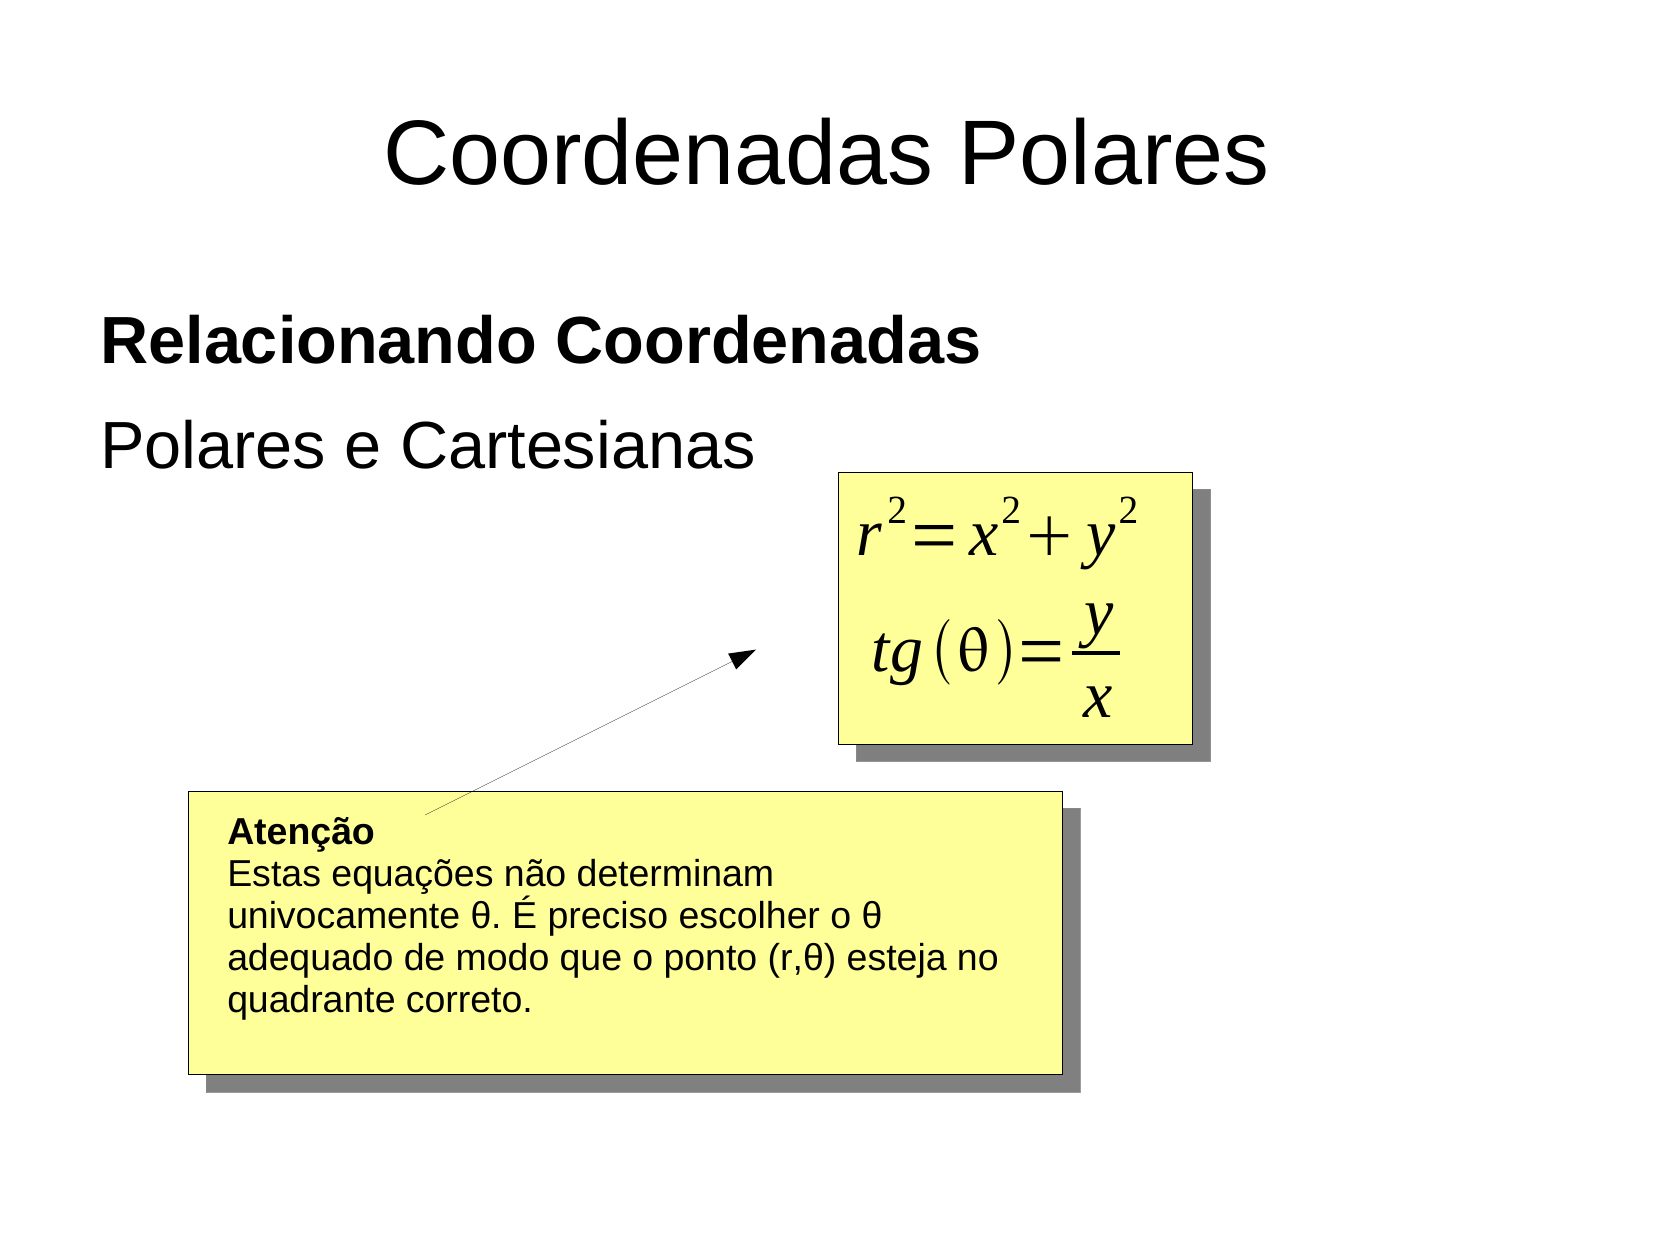

Coordenadas Polares
Coordenadas Polares
# Relacionando Coordenadas
Polares e Cartesianas
Atenção
Estas equações não determinam univocamente θ. É preciso escolher o θ adequado de modo que o ponto (r,θ) esteja no quadrante correto.